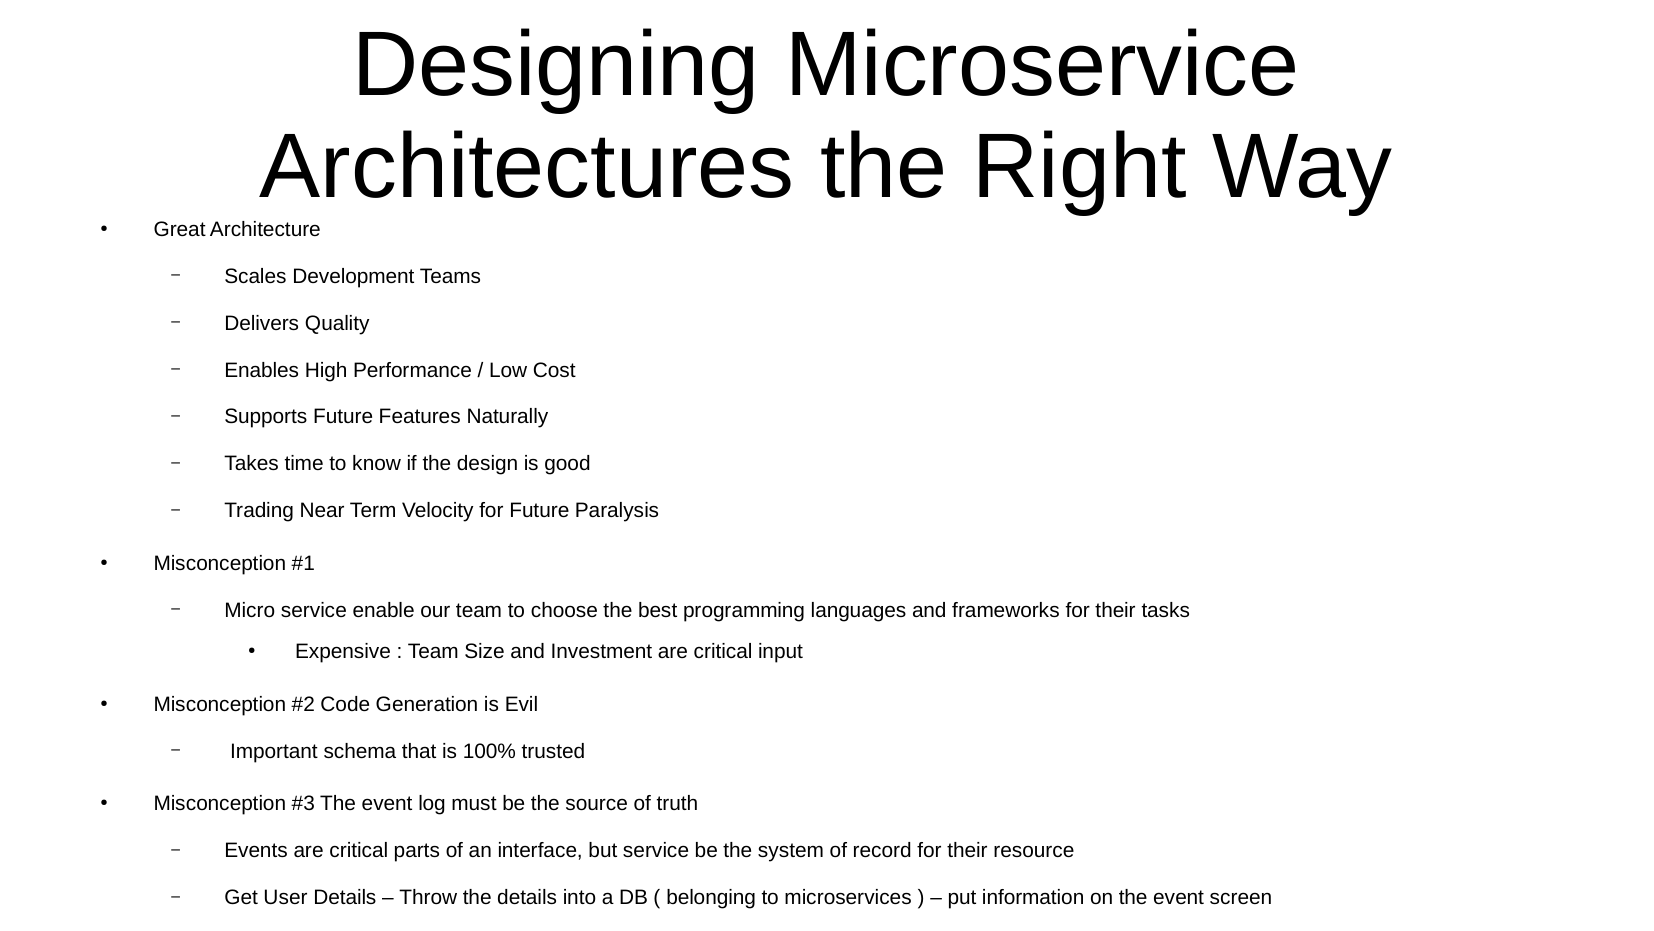

# Designing Microservice Architectures the Right Way
Great Architecture
Scales Development Teams
Delivers Quality
Enables High Performance / Low Cost
Supports Future Features Naturally
Takes time to know if the design is good
Trading Near Term Velocity for Future Paralysis
Misconception #1
Micro service enable our team to choose the best programming languages and frameworks for their tasks
Expensive : Team Size and Investment are critical input
Misconception #2 Code Generation is Evil
 Important schema that is 100% trusted
Misconception #3 The event log must be the source of truth
Events are critical parts of an interface, but service be the system of record for their resource
Get User Details – Throw the details into a DB ( belonging to microservices ) – put information on the event screen